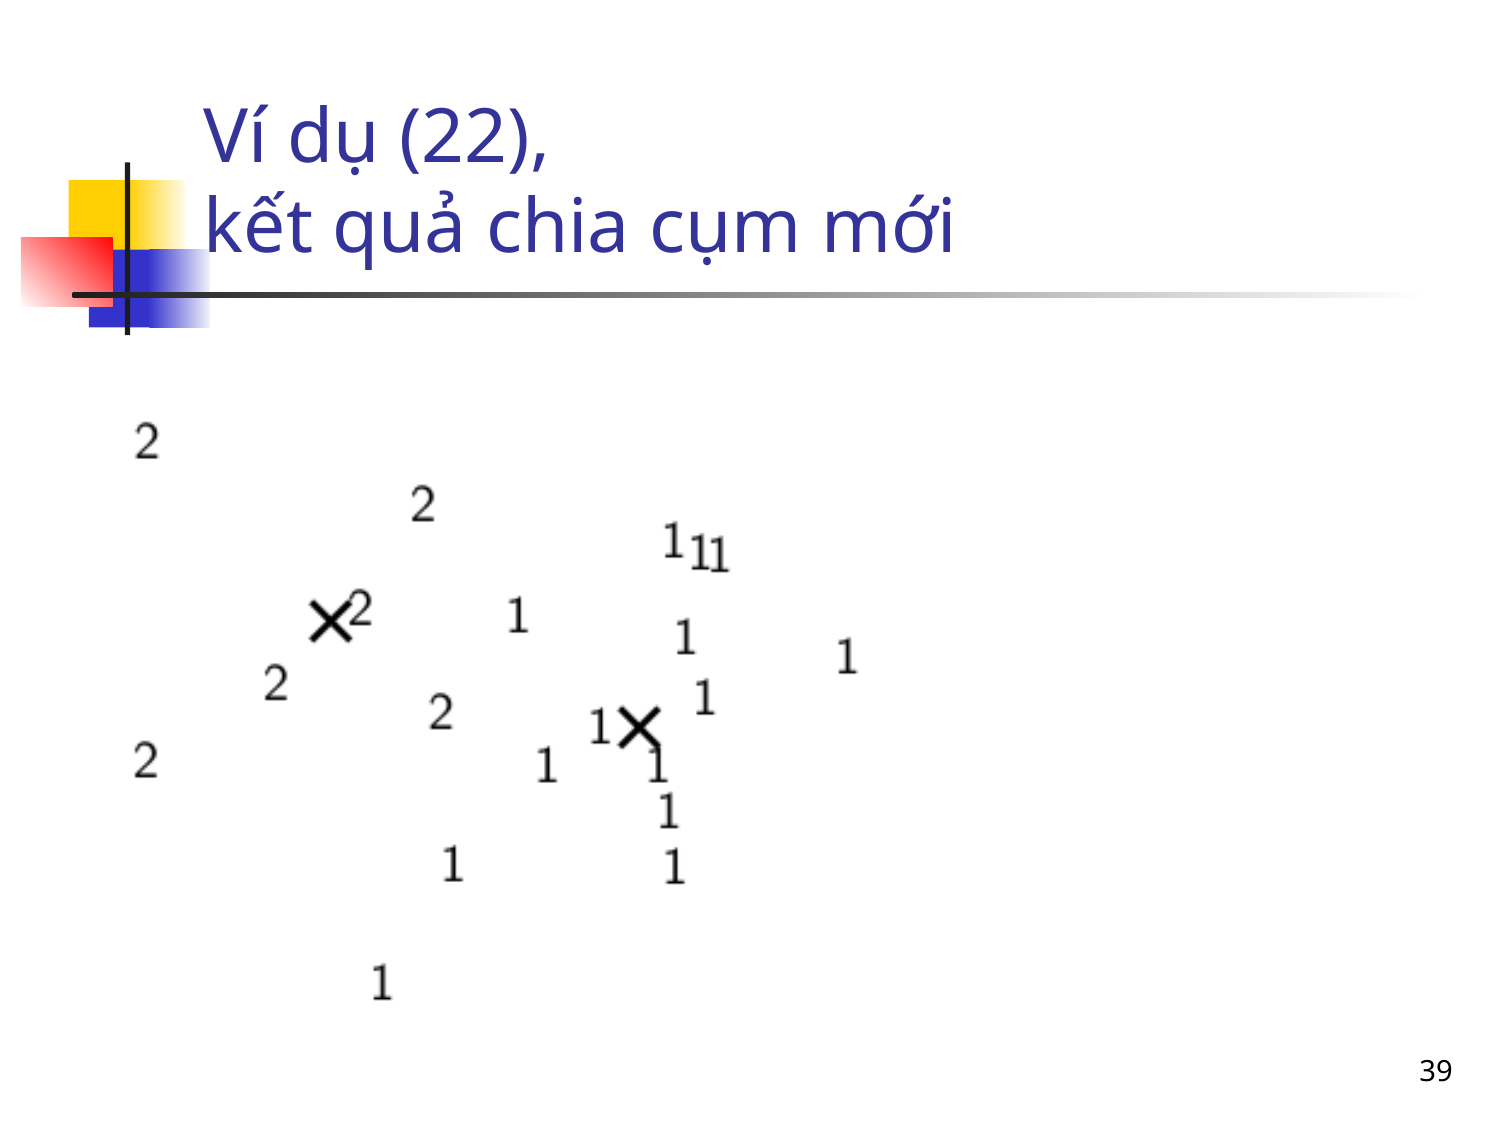

# Ví dụ (22), kết quả chia cụm mới